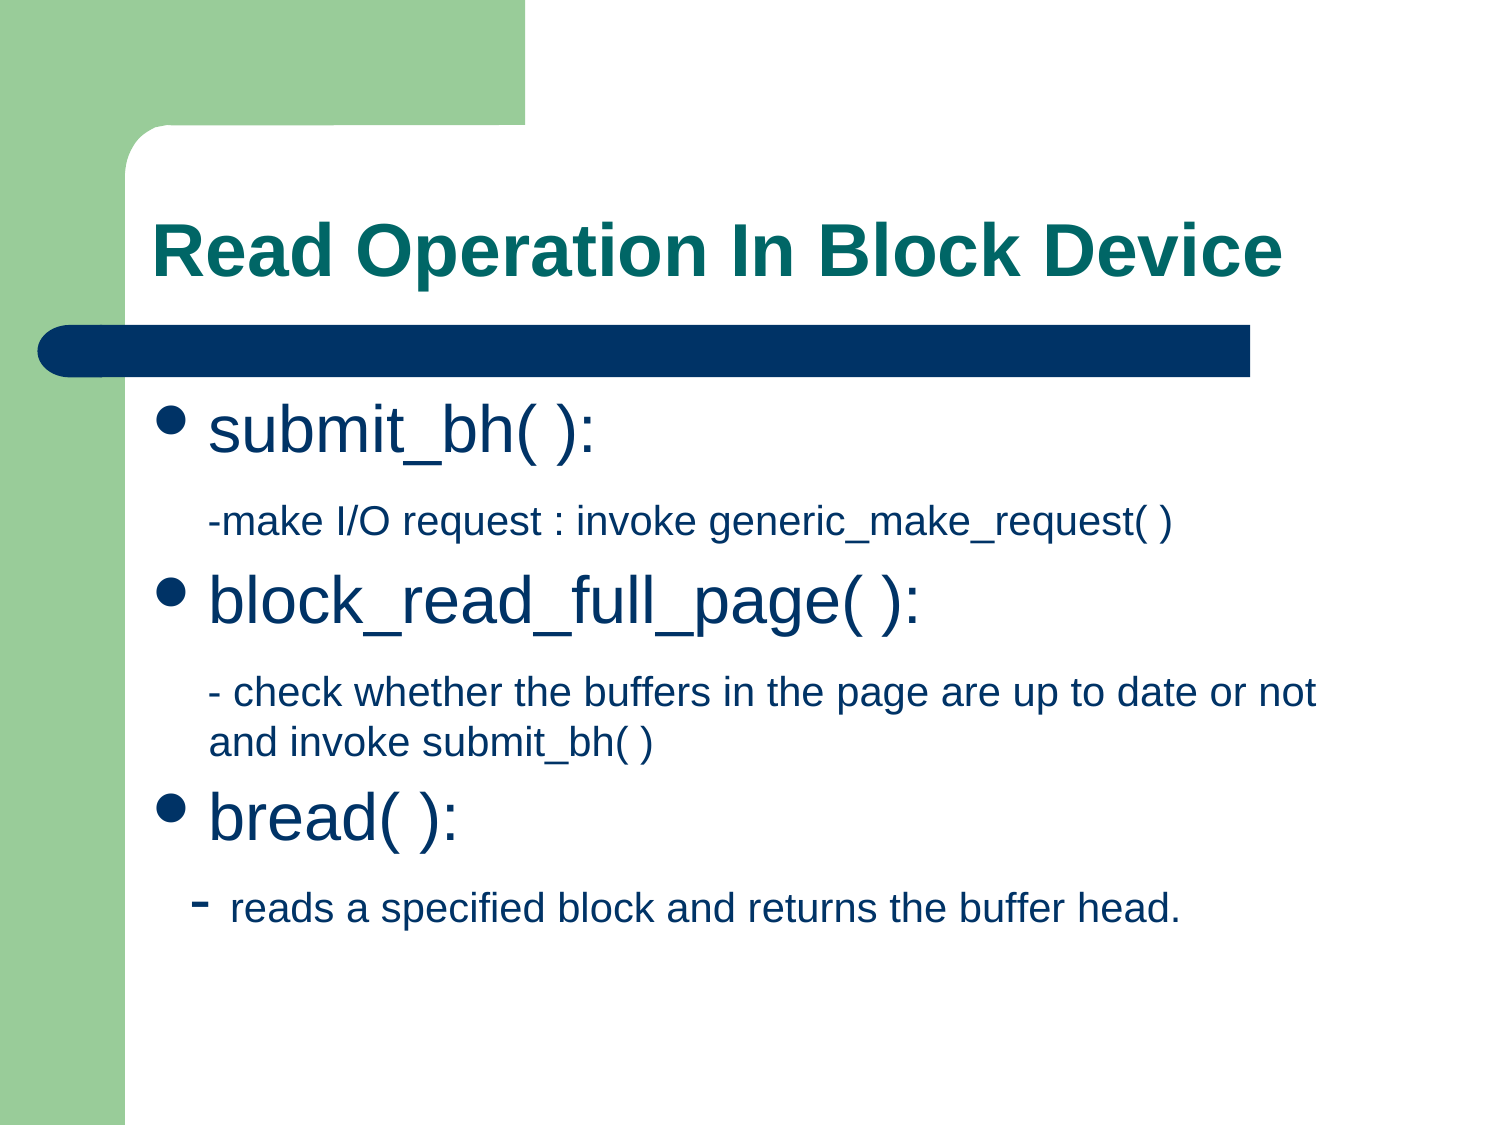

# Read Operation In Block Device
submit_bh( ):
 -make I/O request : invoke generic_make_request( )
block_read_full_page( ):
 - check whether the buffers in the page are up to date or not and invoke submit_bh( )
bread( ):
 - reads a specified block and returns the buffer head.